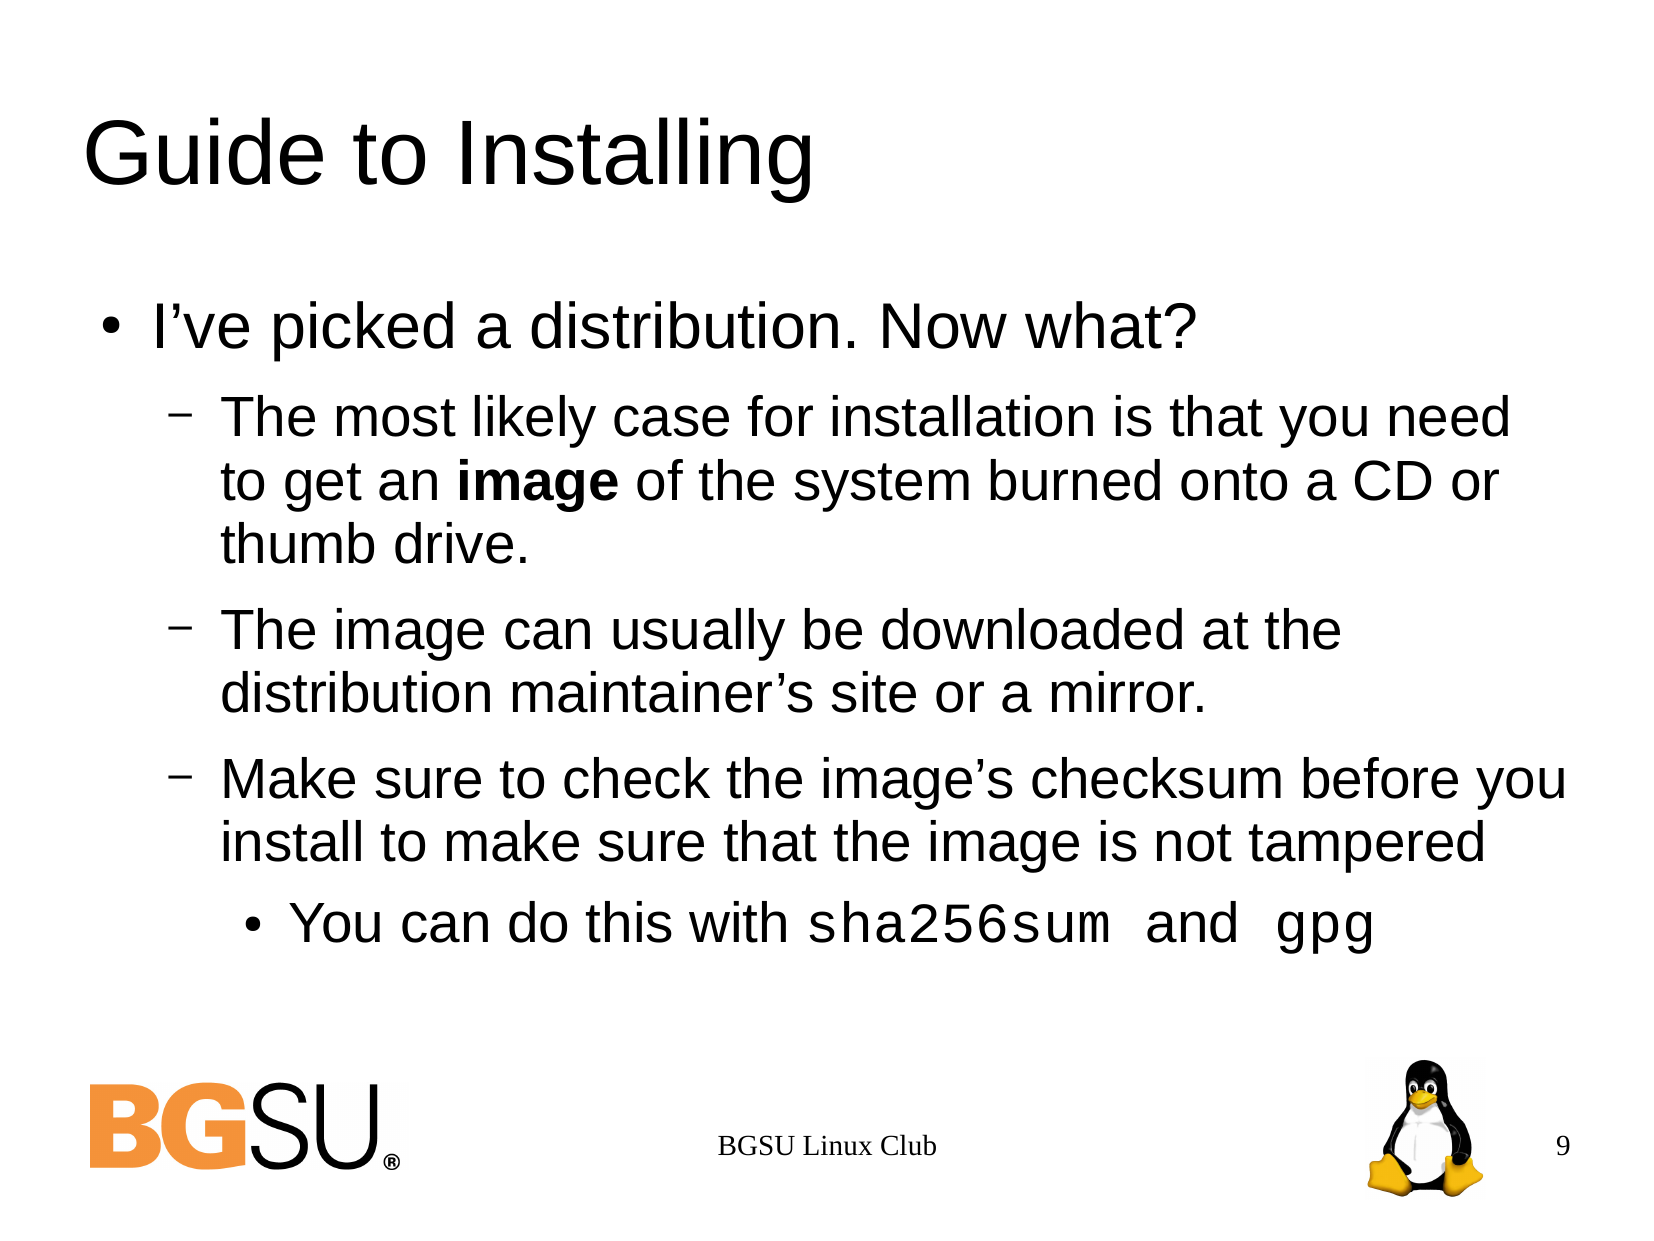

# Guide to Installing
I’ve picked a distribution. Now what?
The most likely case for installation is that you need to get an image of the system burned onto a CD or thumb drive.
The image can usually be downloaded at the distribution maintainer’s site or a mirror.
Make sure to check the image’s checksum before you install to make sure that the image is not tampered
You can do this with sha256sum and gpg
BGSU Linux Club
9